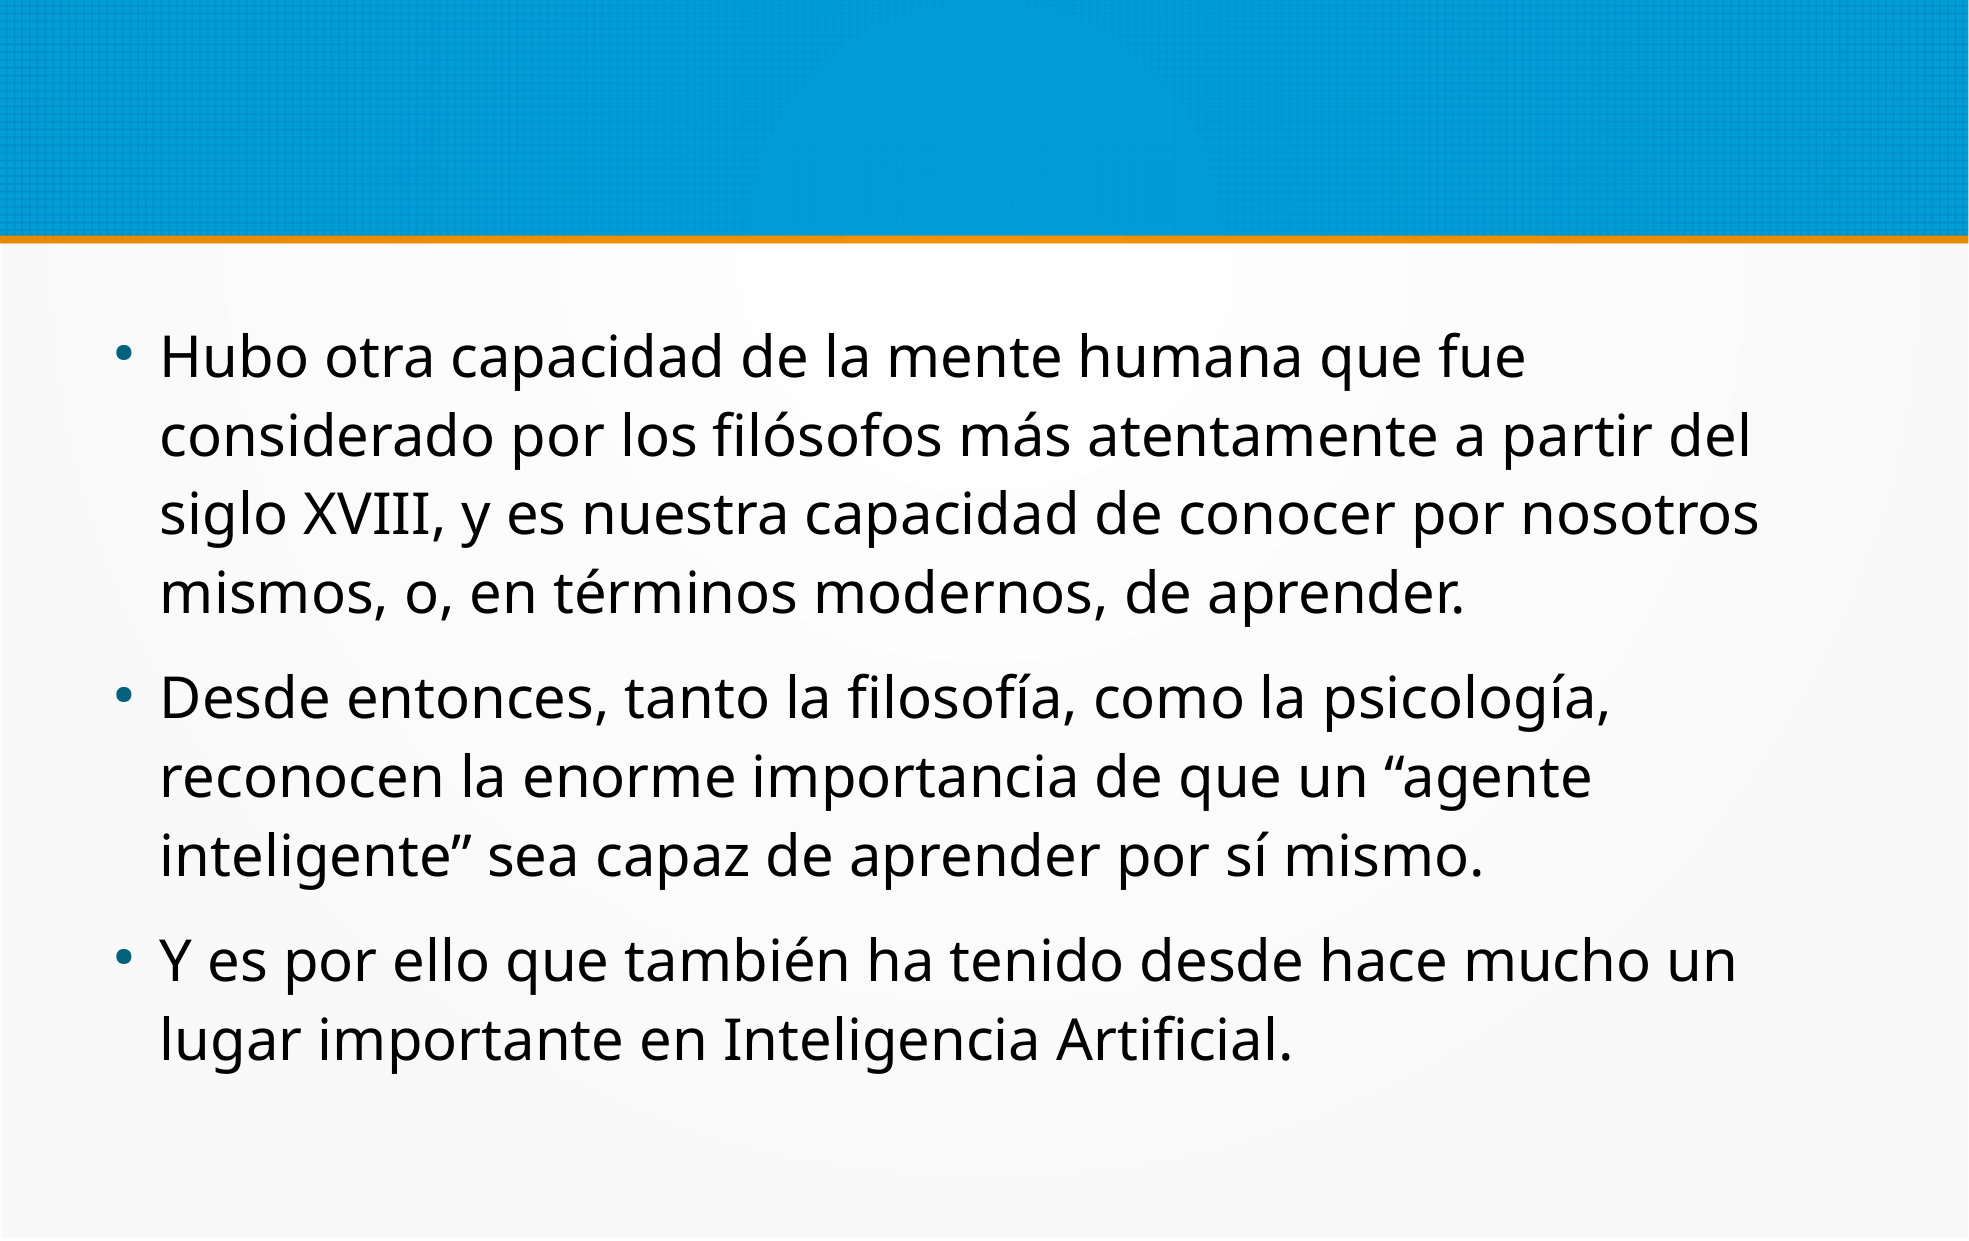

#
Hubo otra capacidad de la mente humana que fue considerado por los filósofos más atentamente a partir del siglo XVIII, y es nuestra capacidad de conocer por nosotros mismos, o, en términos modernos, de aprender.
Desde entonces, tanto la filosofía, como la psicología, reconocen la enorme importancia de que un “agente inteligente” sea capaz de aprender por sí mismo.
Y es por ello que también ha tenido desde hace mucho un lugar importante en Inteligencia Artificial.